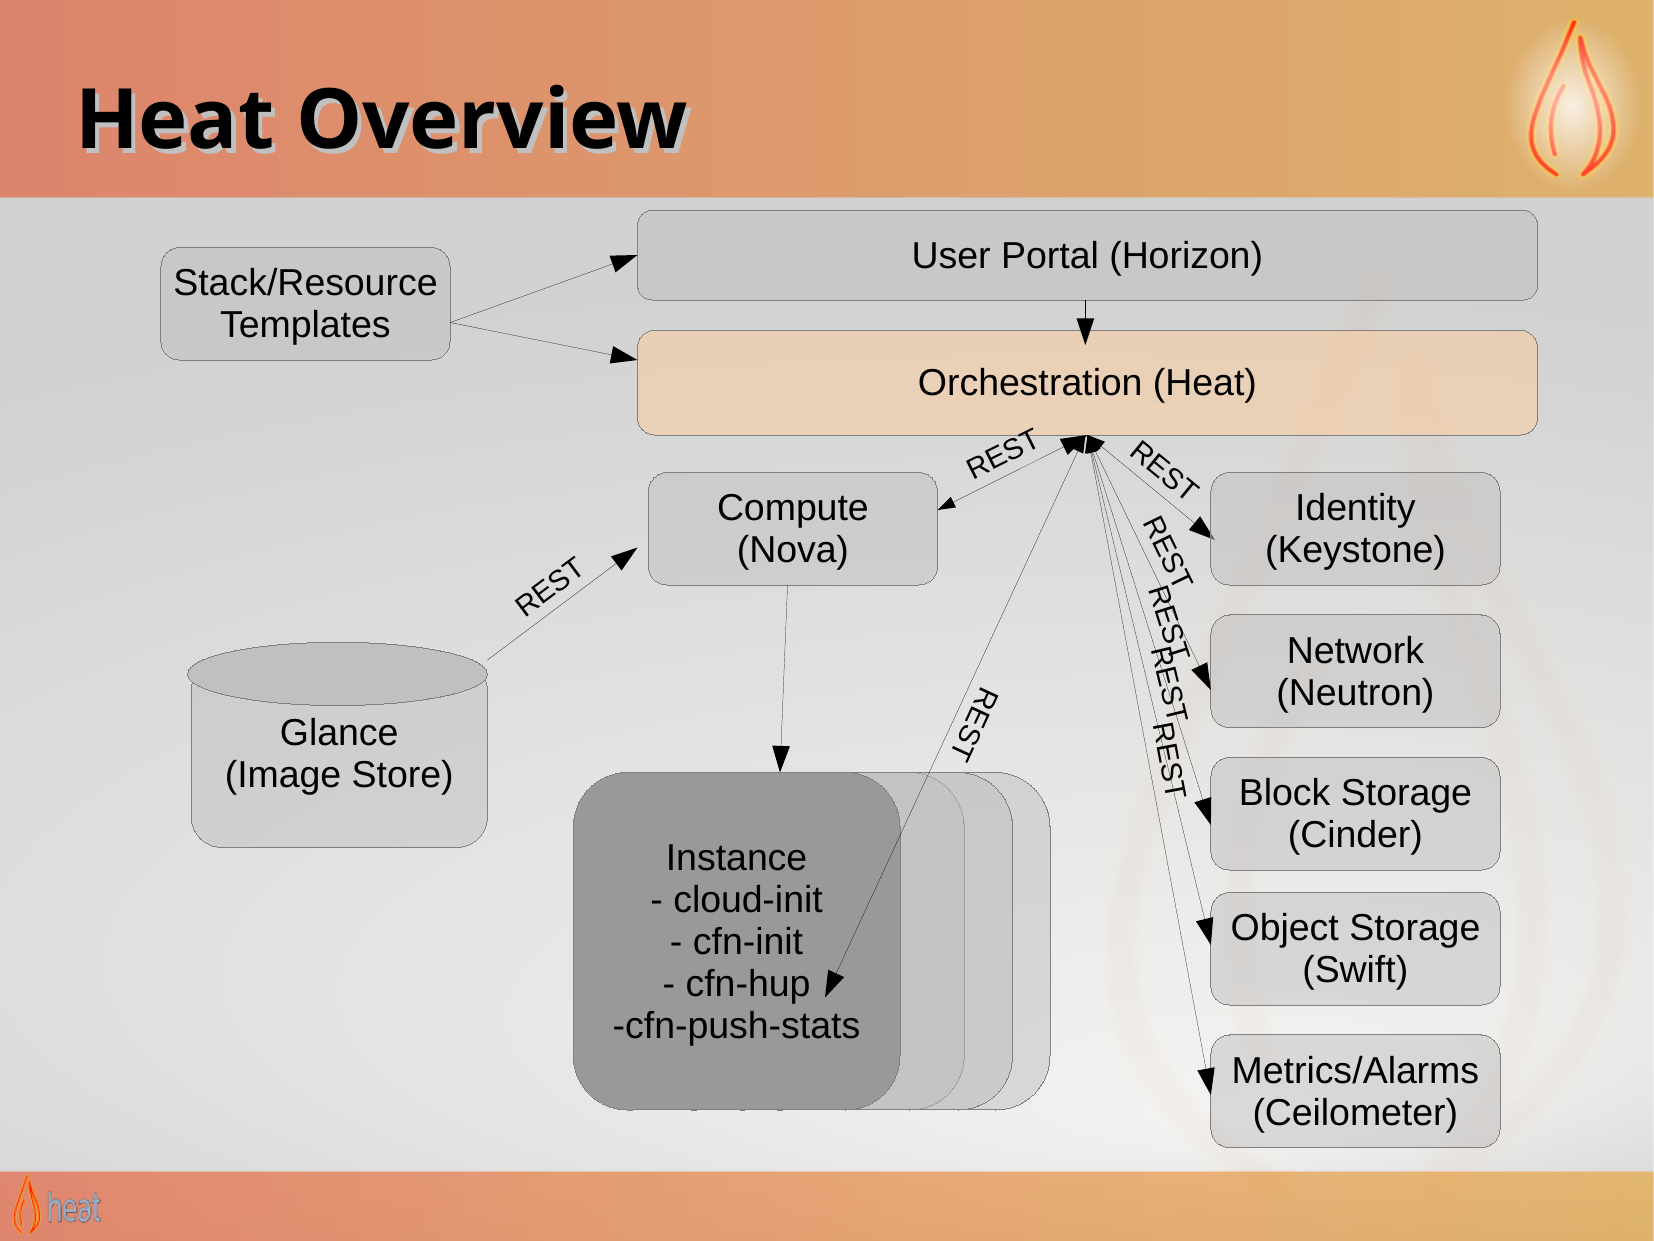

# Heat Overview
User Portal (Horizon)
Stack/Resource
Templates
Orchestration (Heat)
REST
REST
REST
REST
REST
REST
REST
Compute
(Nova)
Identity
(Keystone)
REST
Network
(Neutron)
Glance
(Image Store)
Block Storage
(Cinder)
Instance
- cloud-init
- cfn-init
- cfn-hup
-cfn-push-stats
Object Storage
(Swift)
Metrics/Alarms
(Ceilometer)